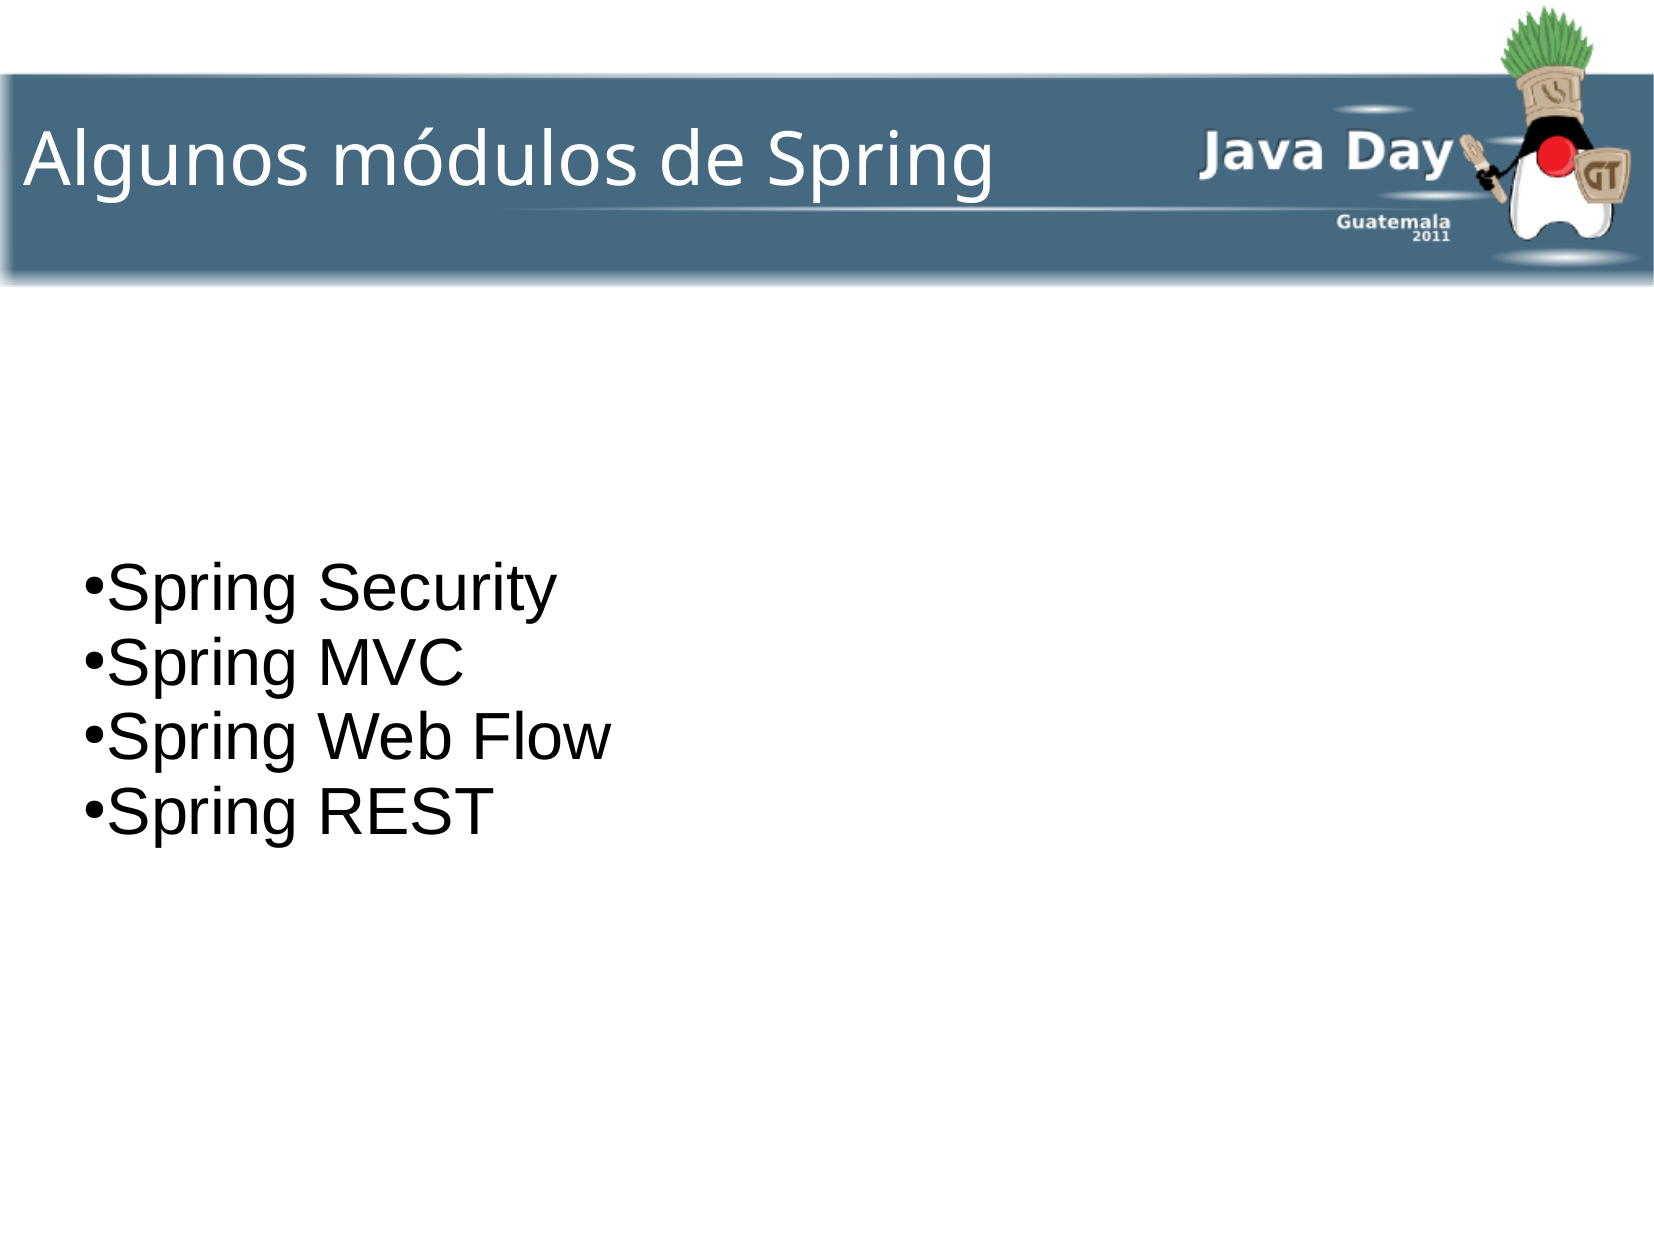

# Algunos módulos de Spring
Spring Security
Spring MVC
Spring Web Flow
Spring REST